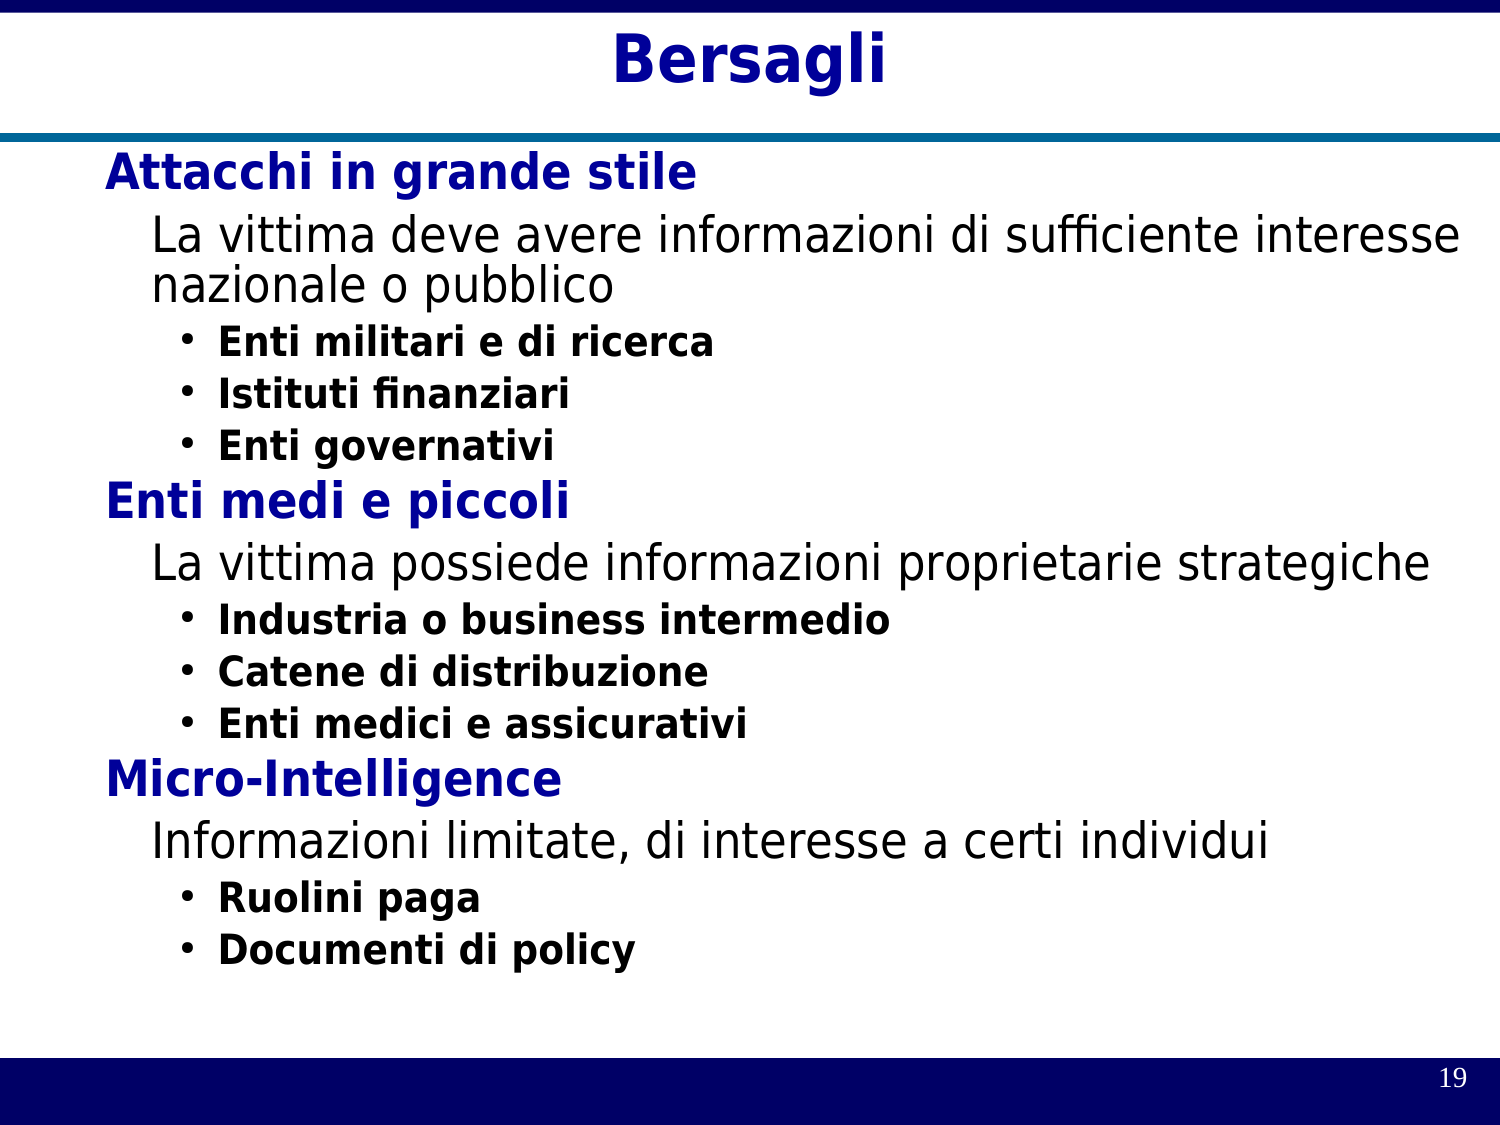

# Bersagli
Attacchi in grande stile
La vittima deve avere informazioni di sufficiente interesse nazionale o pubblico
Enti militari e di ricerca
Istituti finanziari
Enti governativi
Enti medi e piccoli
La vittima possiede informazioni proprietarie strategiche
Industria o business intermedio
Catene di distribuzione
Enti medici e assicurativi
Micro-Intelligence
Informazioni limitate, di interesse a certi individui
Ruolini paga
Documenti di policy